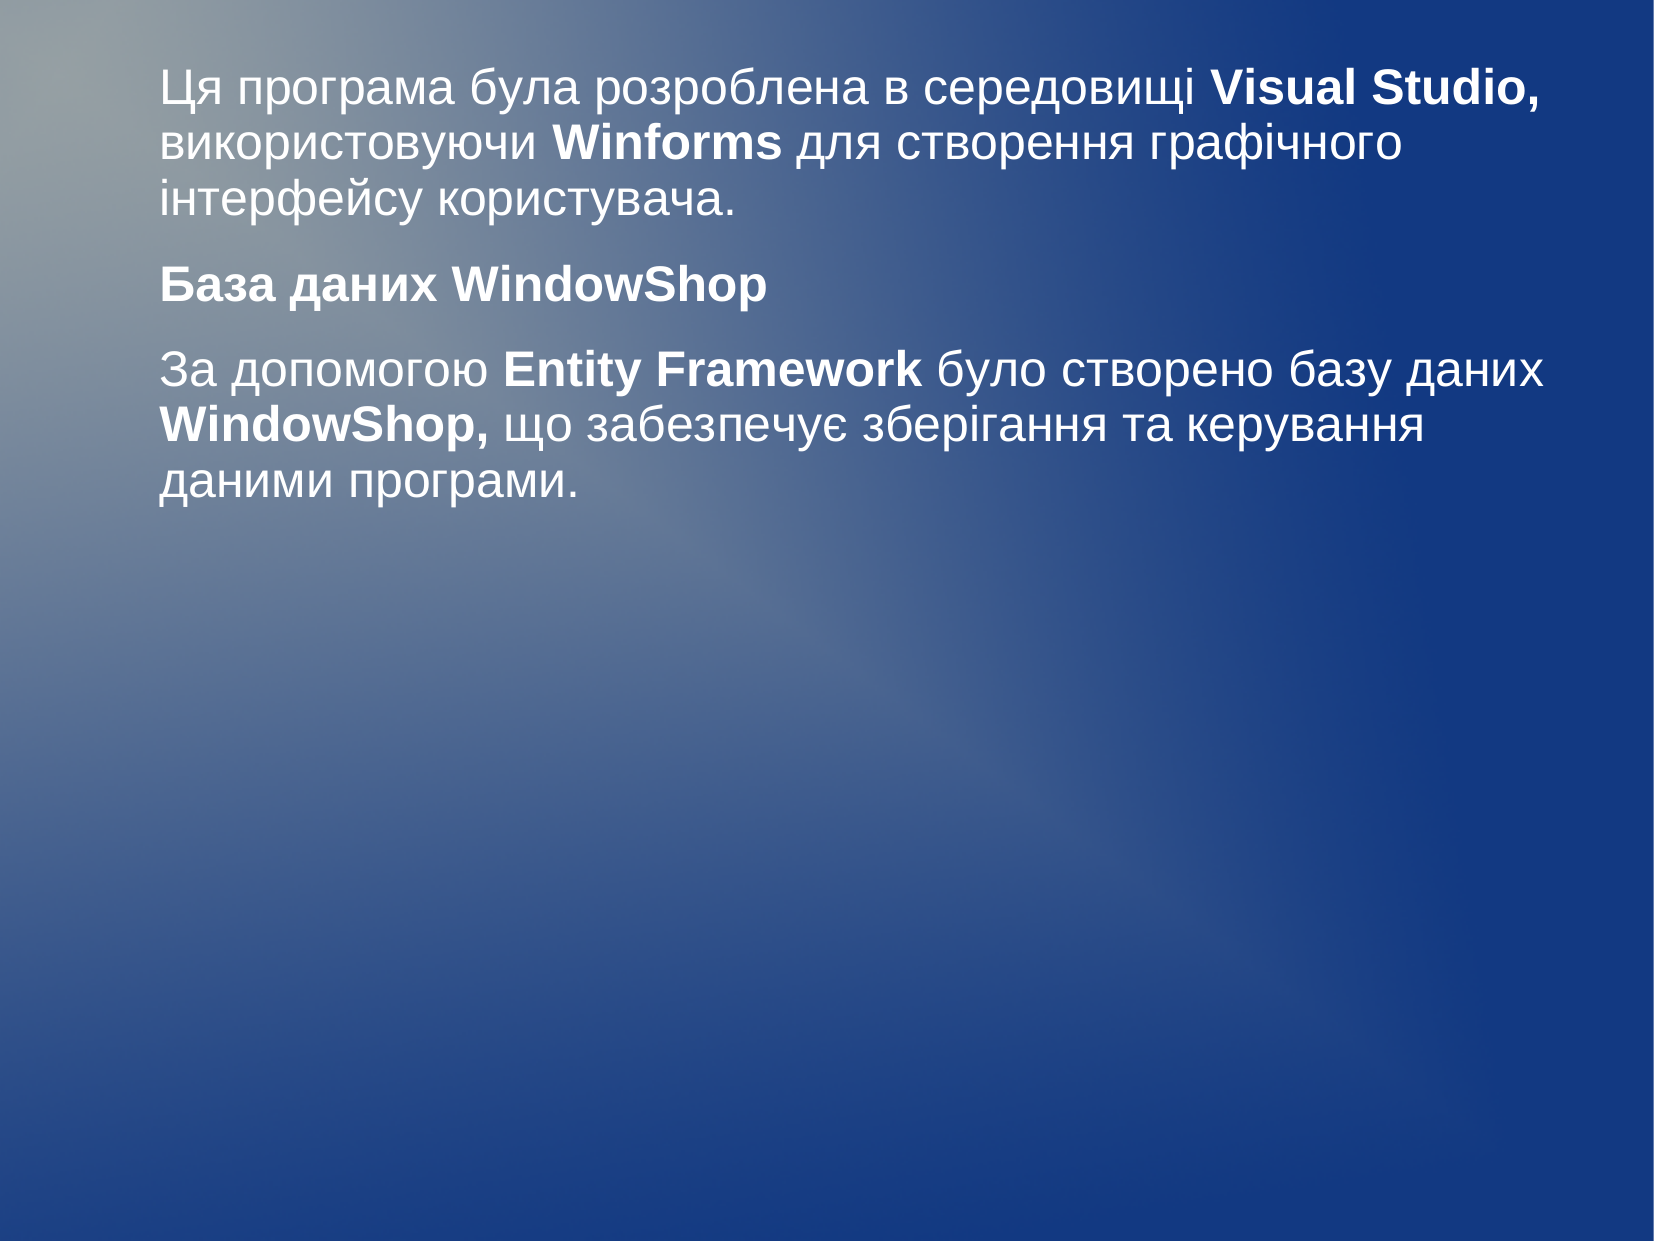

# Ця програма була розроблена в середовищі Visual Studio, використовуючи Winforms для створення графічного інтерфейсу користувача.
База даних WindowShop
За допомогою Entity Framework було створено базу даних WindowShop, що забезпечує зберігання та керування даними програми.